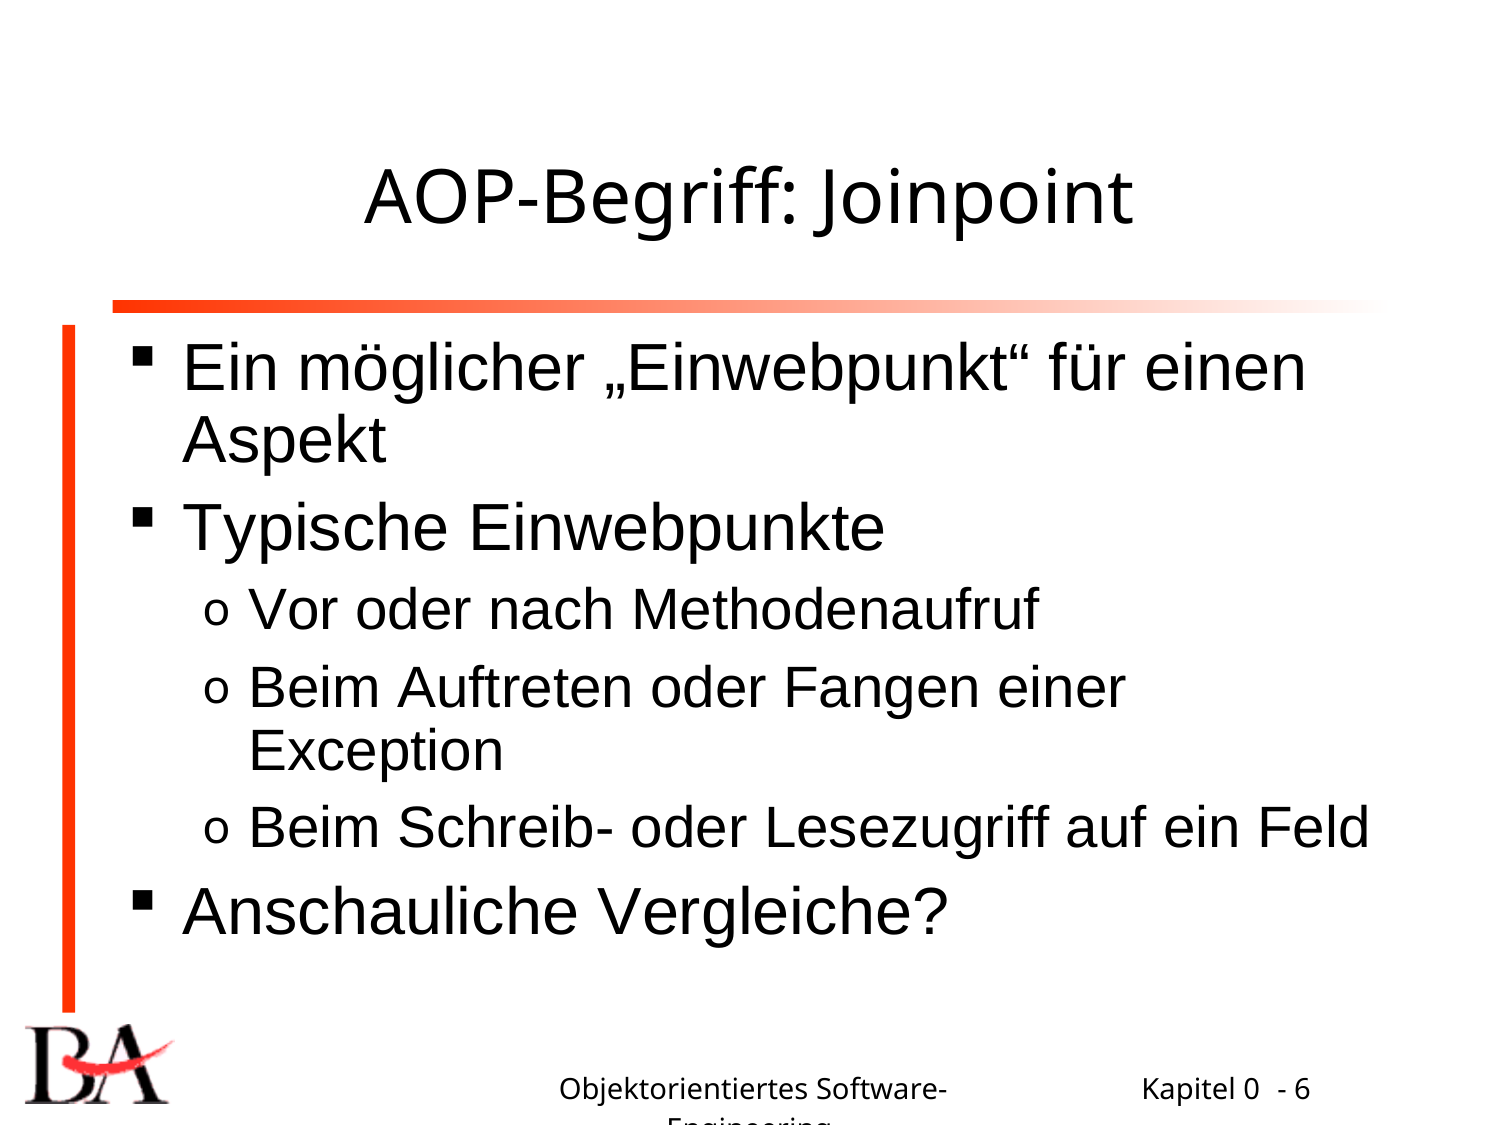

# AOP-Begriff: Joinpoint
Ein möglicher „Einwebpunkt“ für einen Aspekt
Typische Einwebpunkte
Vor oder nach Methodenaufruf
Beim Auftreten oder Fangen einer Exception
Beim Schreib- oder Lesezugriff auf ein Feld
Anschauliche Vergleiche?
6